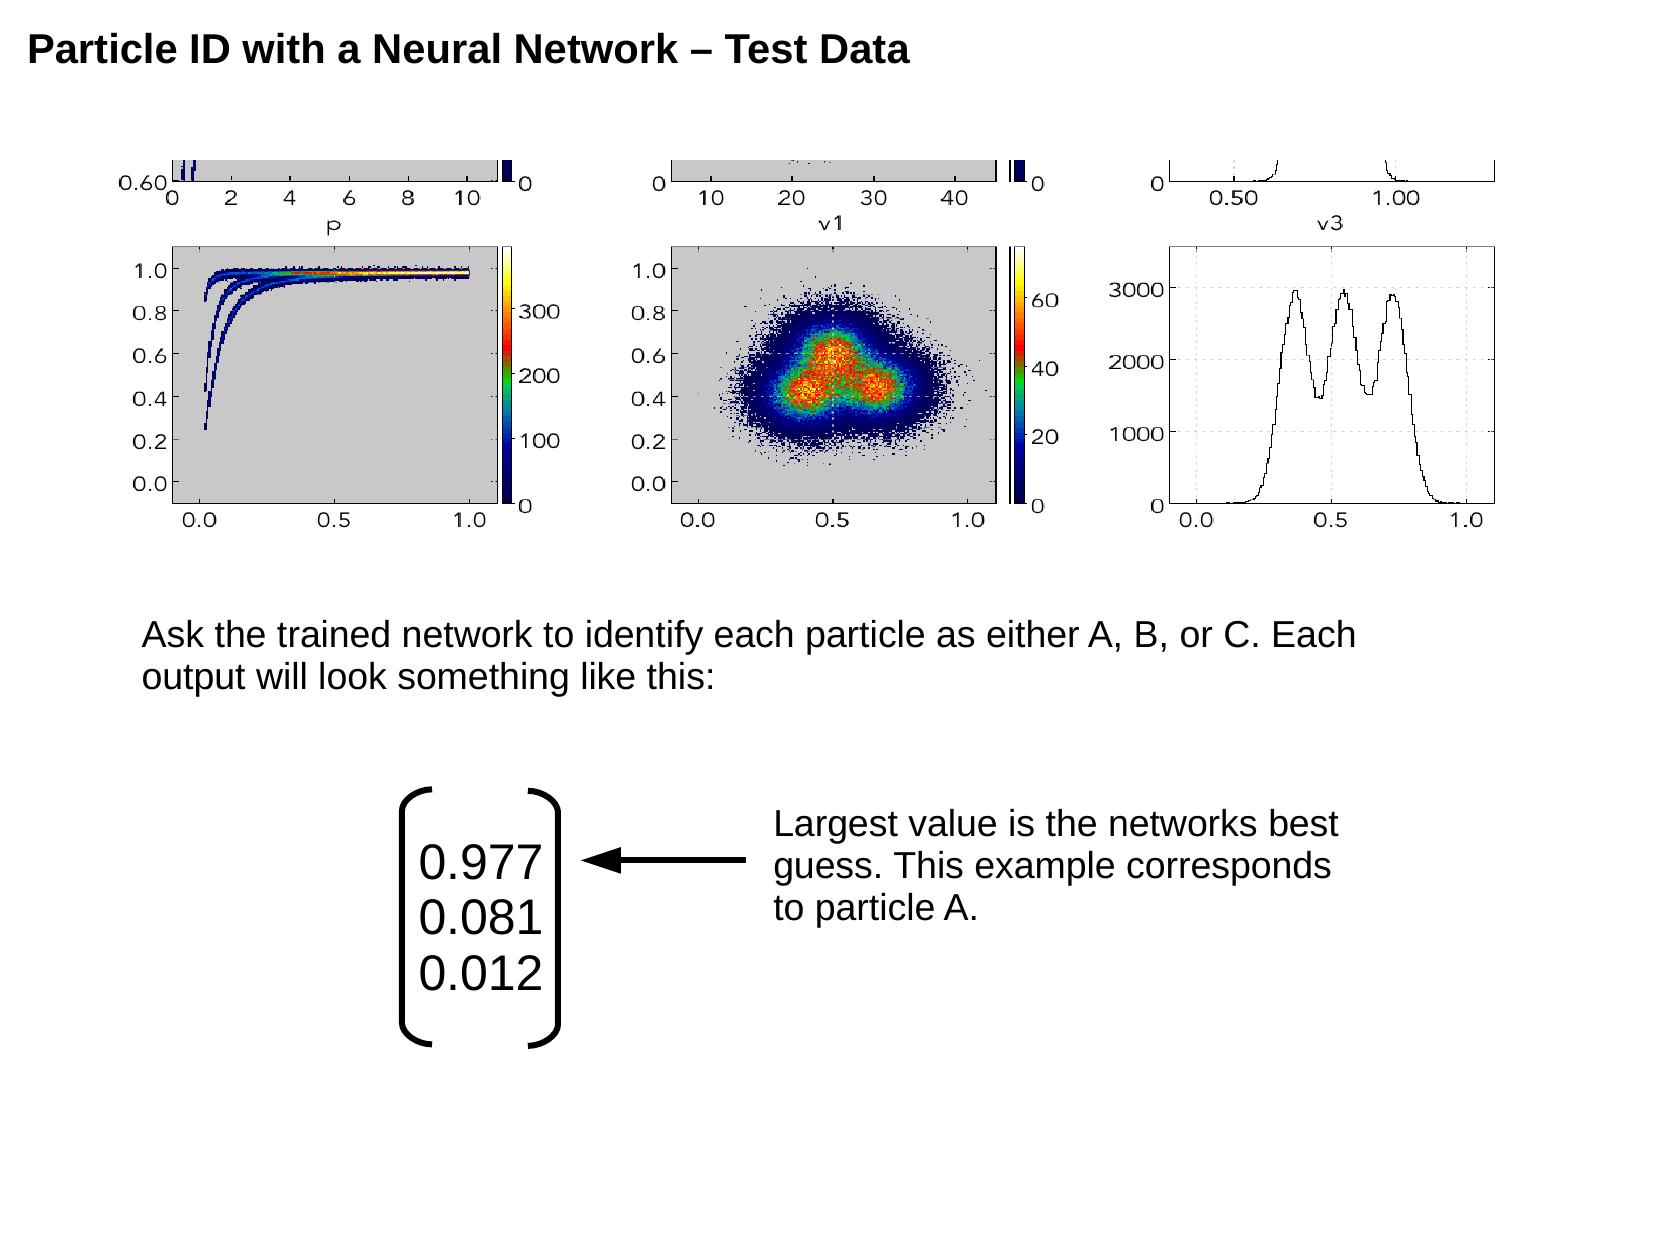

Particle ID with a Neural Network – Test Data
Ask the trained network to identify each particle as either A, B, or C. Each output will look something like this:
Largest value is the networks best guess. This example corresponds to particle A.
0.977
0.081
0.012